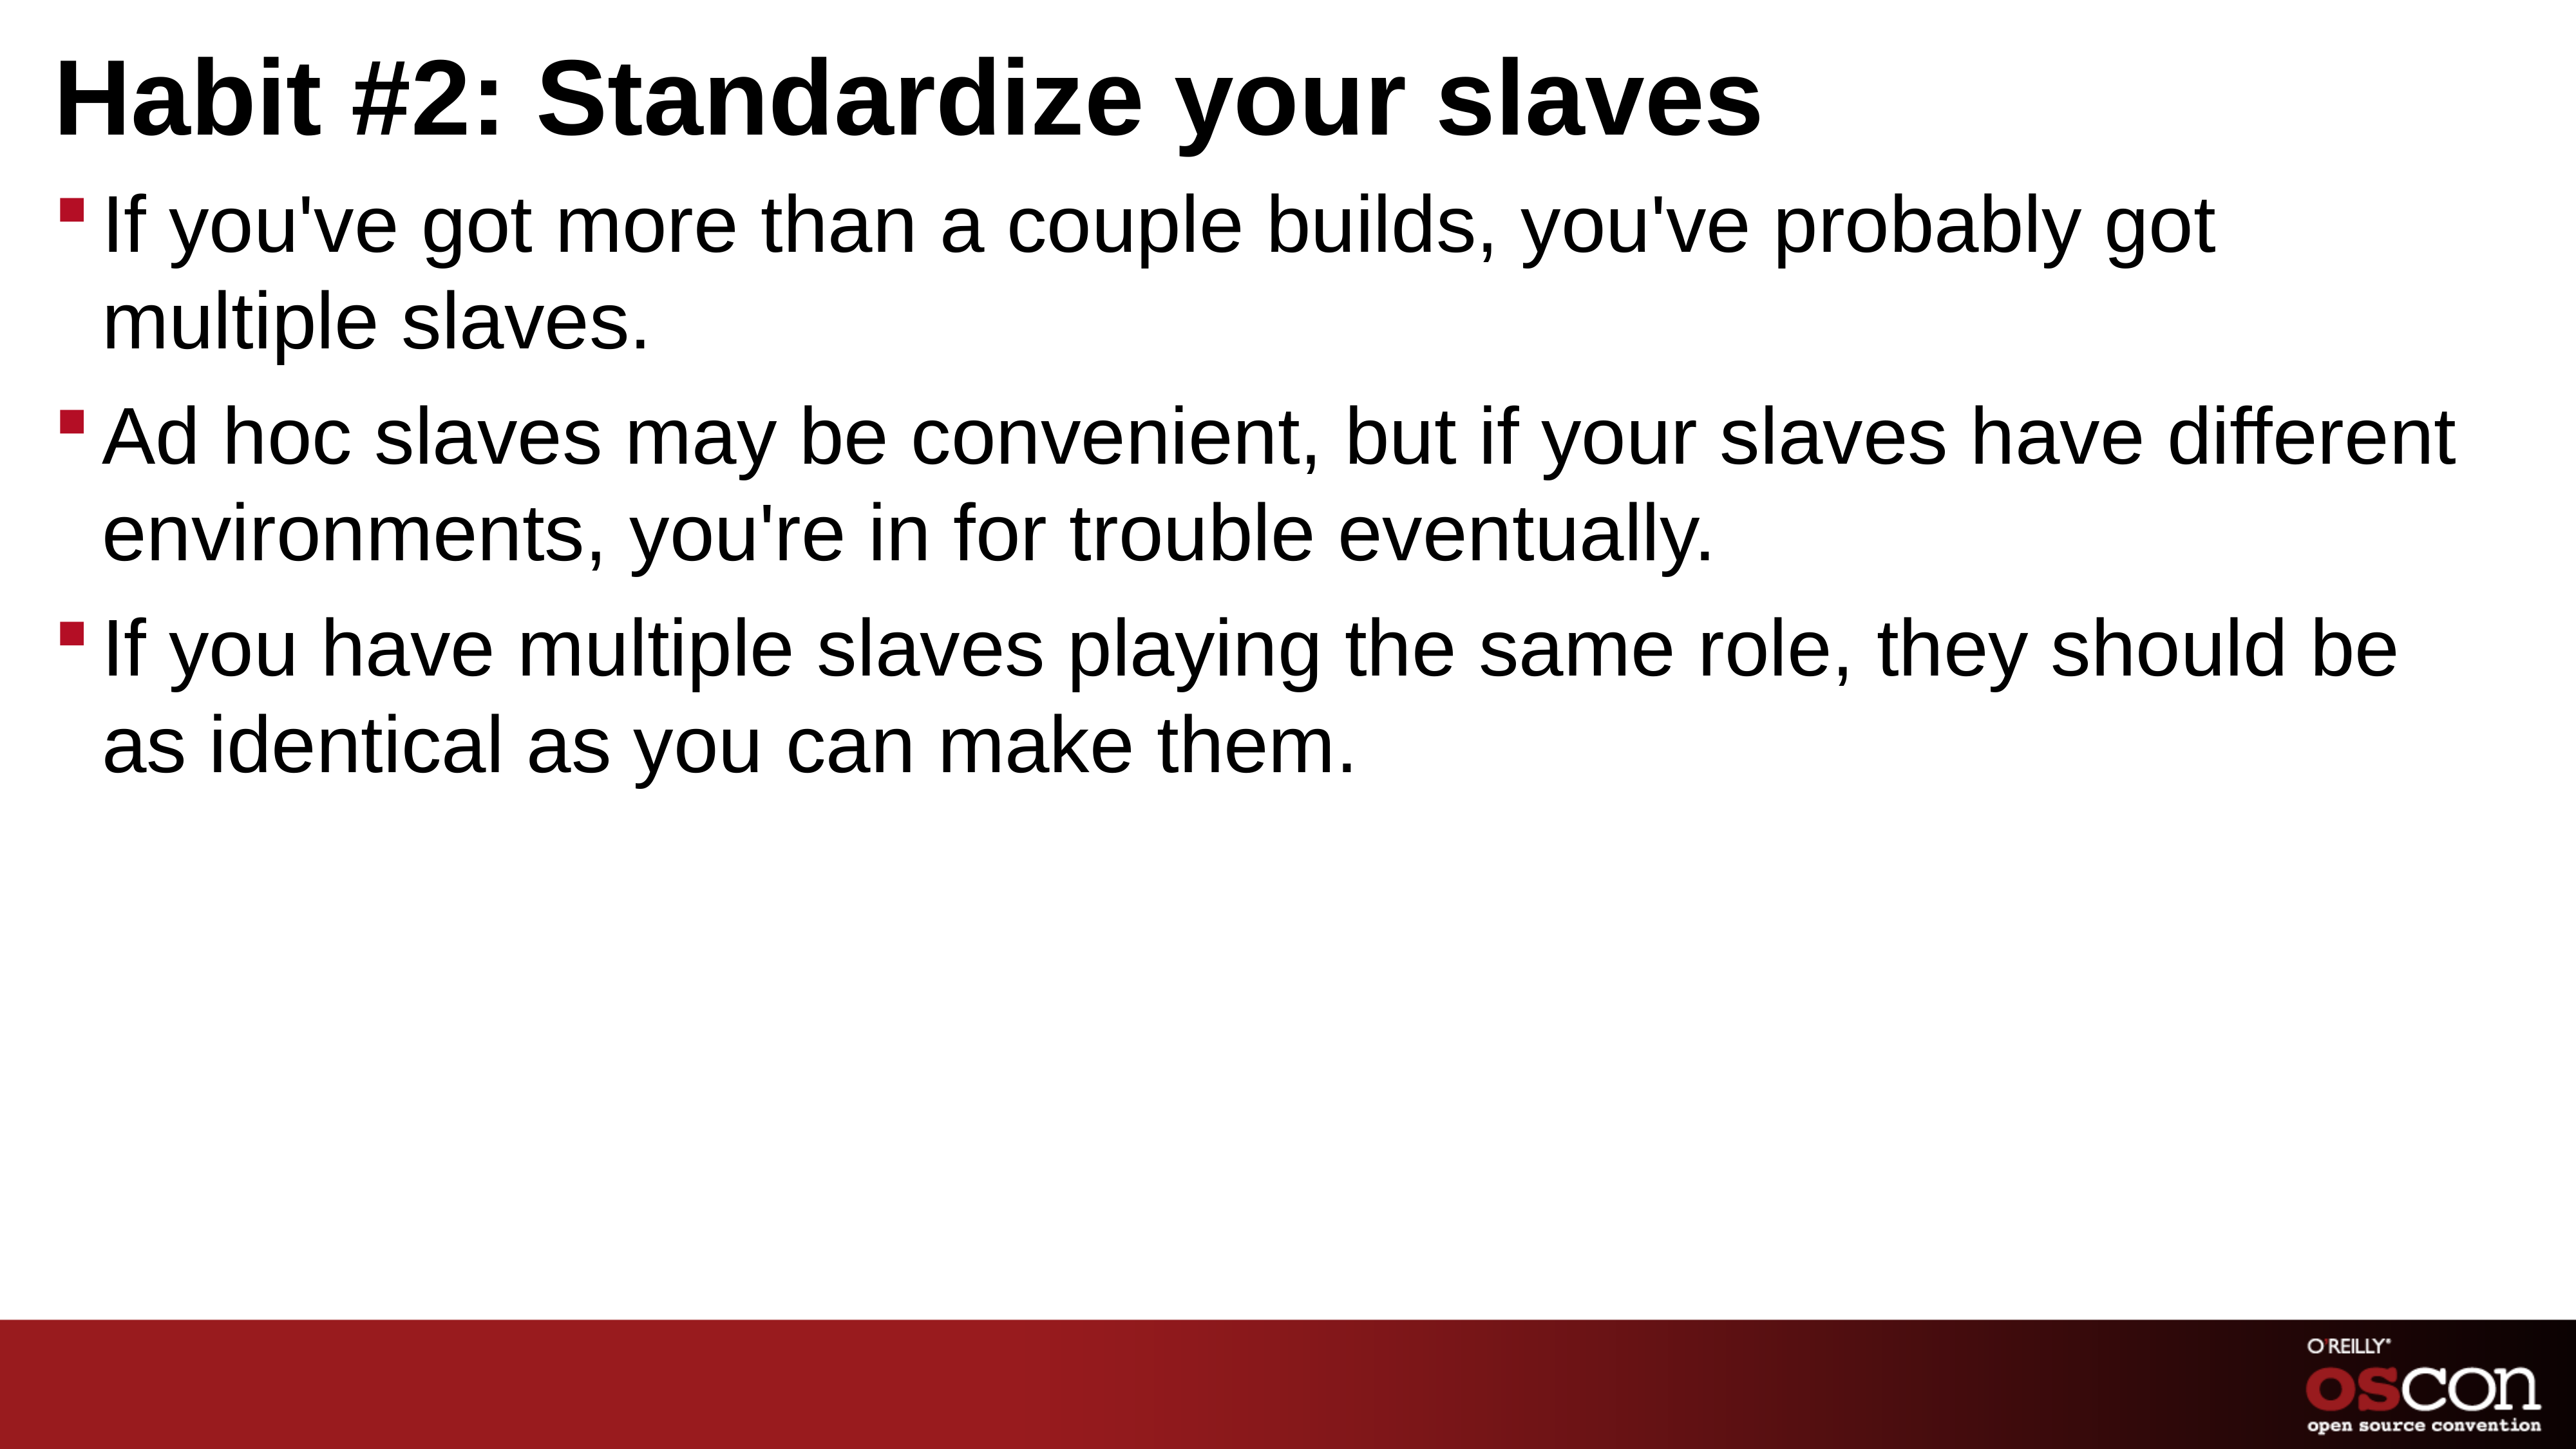

# Habit #2: Standardize your slaves
If you've got more than a couple builds, you've probably got multiple slaves.
Ad hoc slaves may be convenient, but if your slaves have different environments, you're in for trouble eventually.
If you have multiple slaves playing the same role, they should be as identical as you can make them.